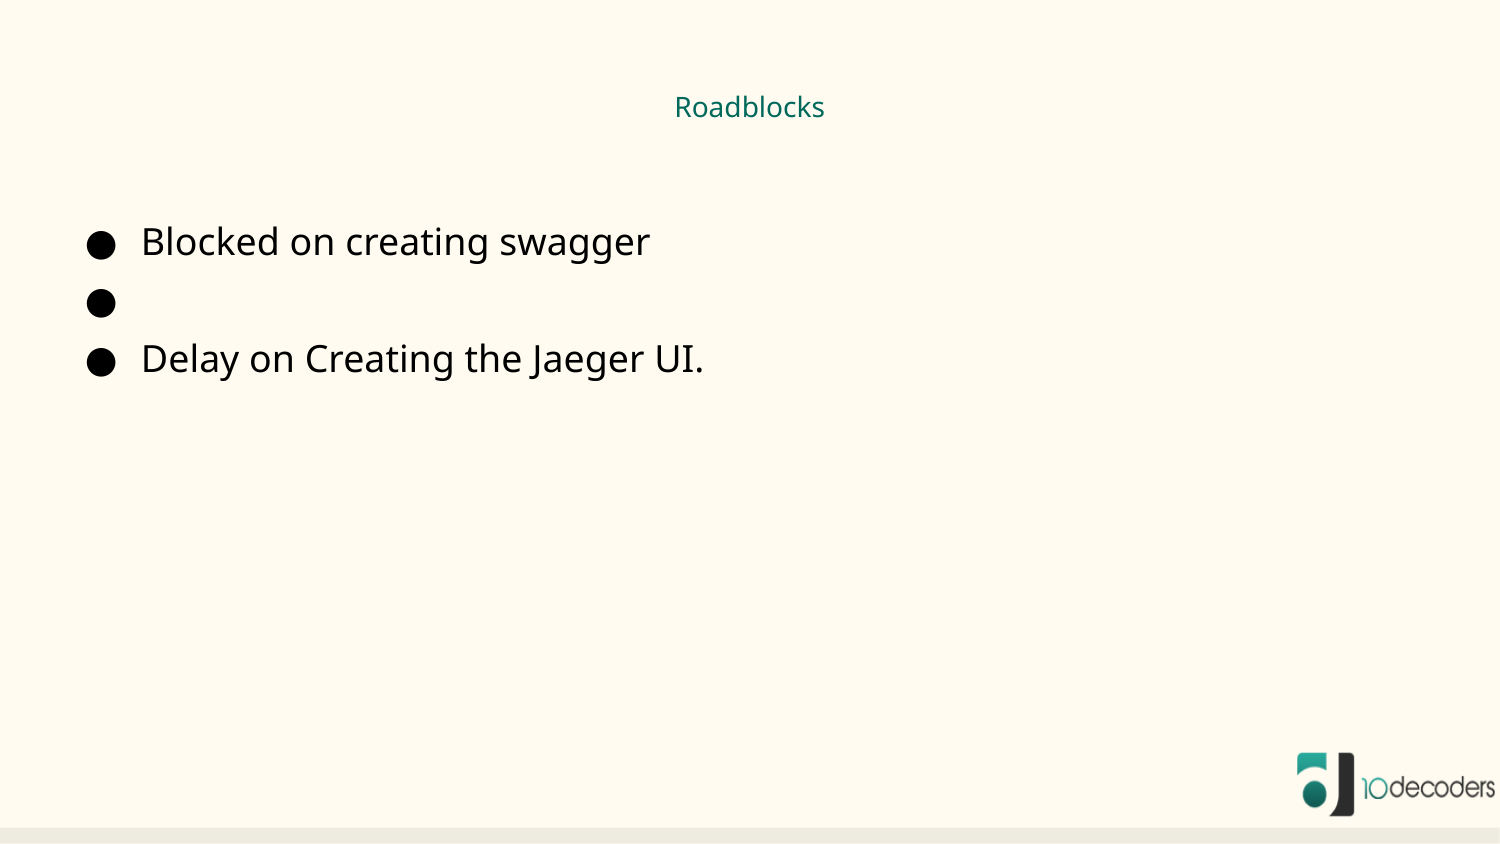

Roadblocks
Blocked on creating swagger
Delay on Creating the Jaeger UI.